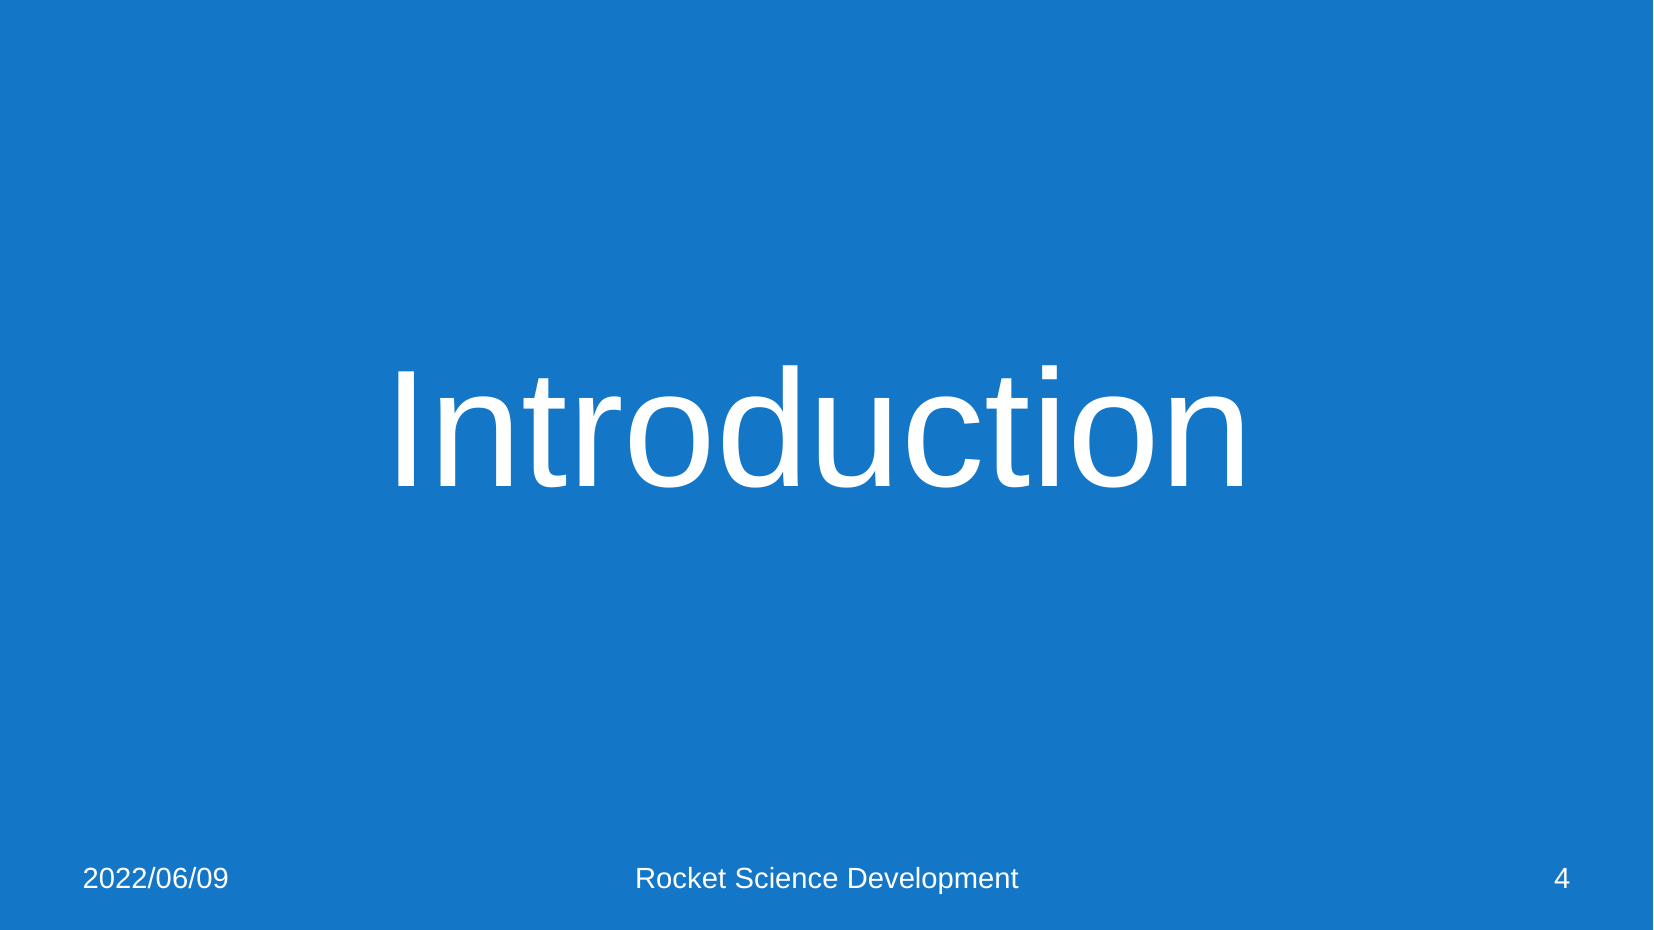

# Introduction
2022/06/09
Rocket Science Development
4